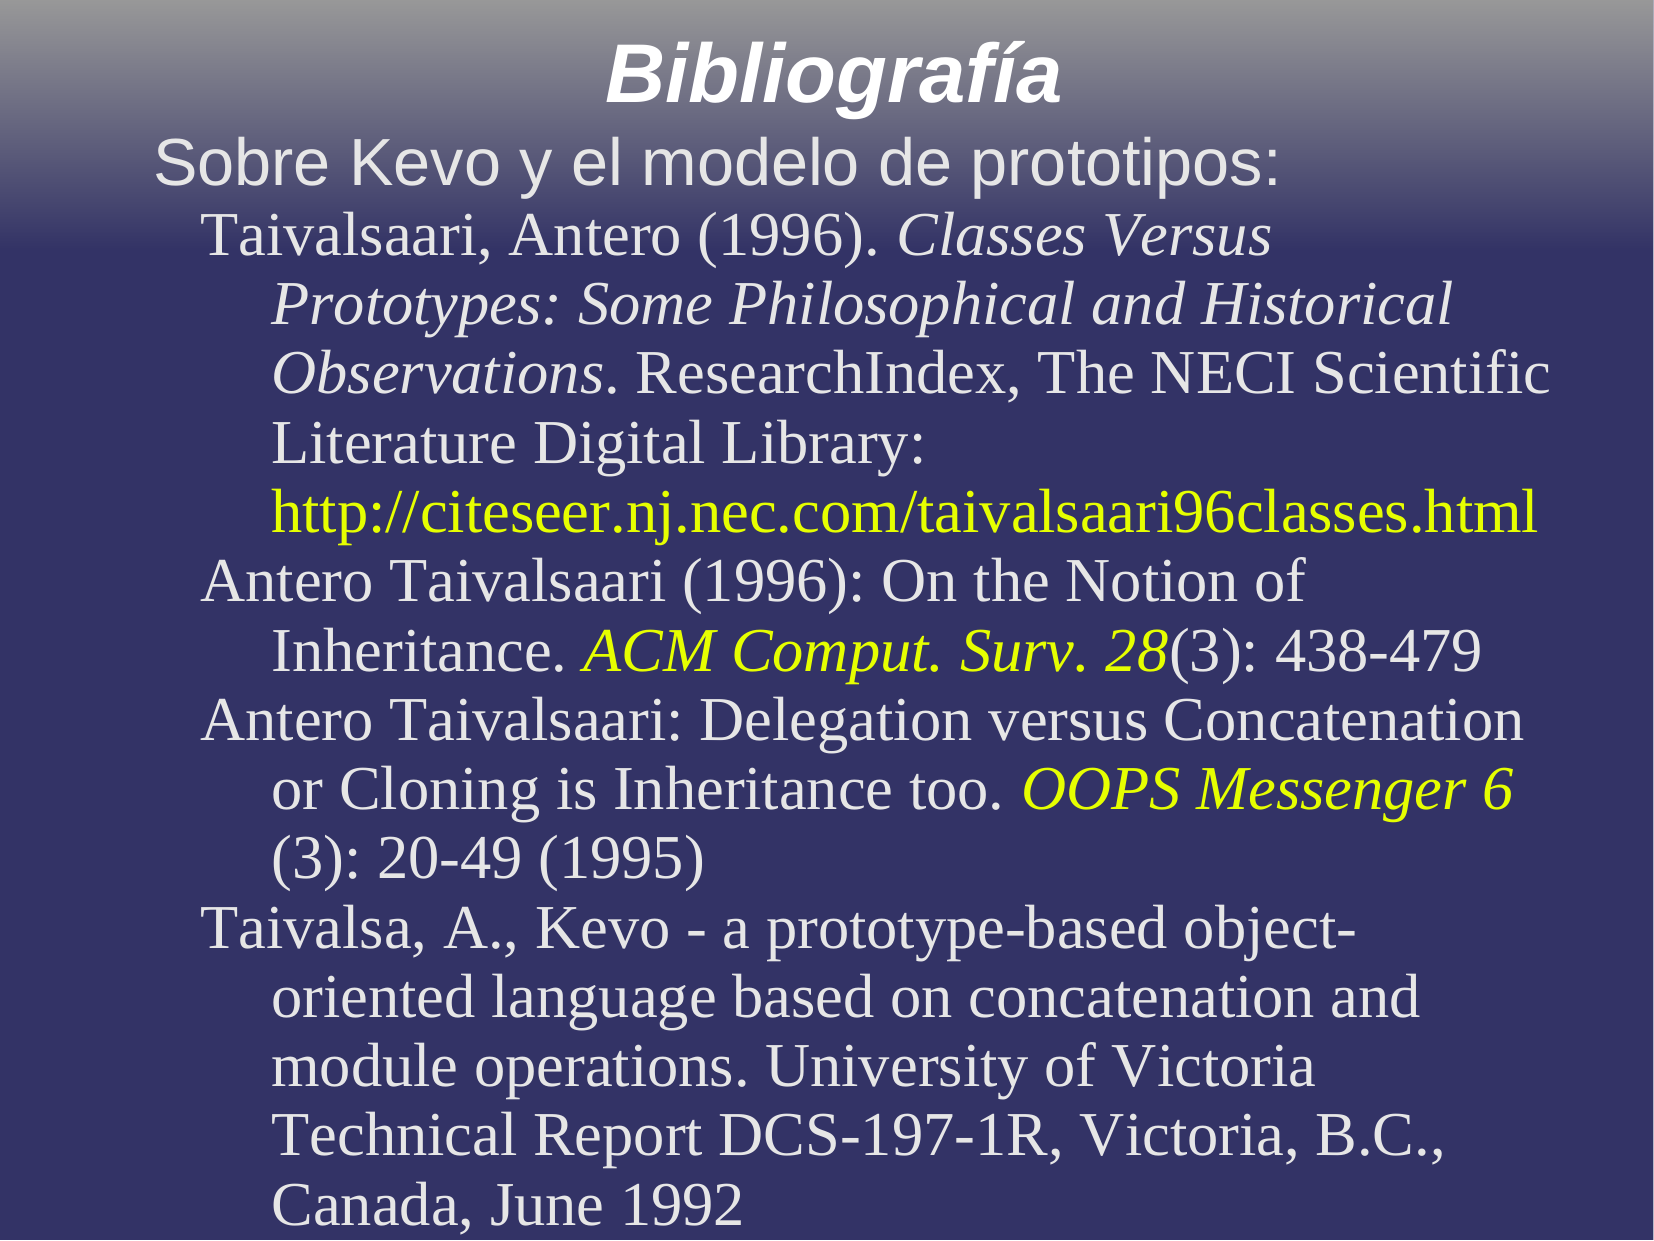

# Bibliografía
Sobre Kevo y el modelo de prototipos:
Taivalsaari, Antero (1996). Classes Versus Prototypes: Some Philosophical and Historical Observations. ResearchIndex, The NECI Scientific Literature Digital Library: http://citeseer.nj.nec.com/taivalsaari96classes.html
Antero Taivalsaari (1996): On the Notion of Inheritance. ACM Comput. Surv. 28(3): 438-479
Antero Taivalsaari: Delegation versus Concatenation or Cloning is Inheritance too. OOPS Messenger 6(3): 20-49 (1995)
Taivalsa, A., Kevo - a prototype-based object-oriented language based on concatenation and module operations. University of Victoria Technical Report DCS-197-1R, Victoria, B.C., Canada, June 1992